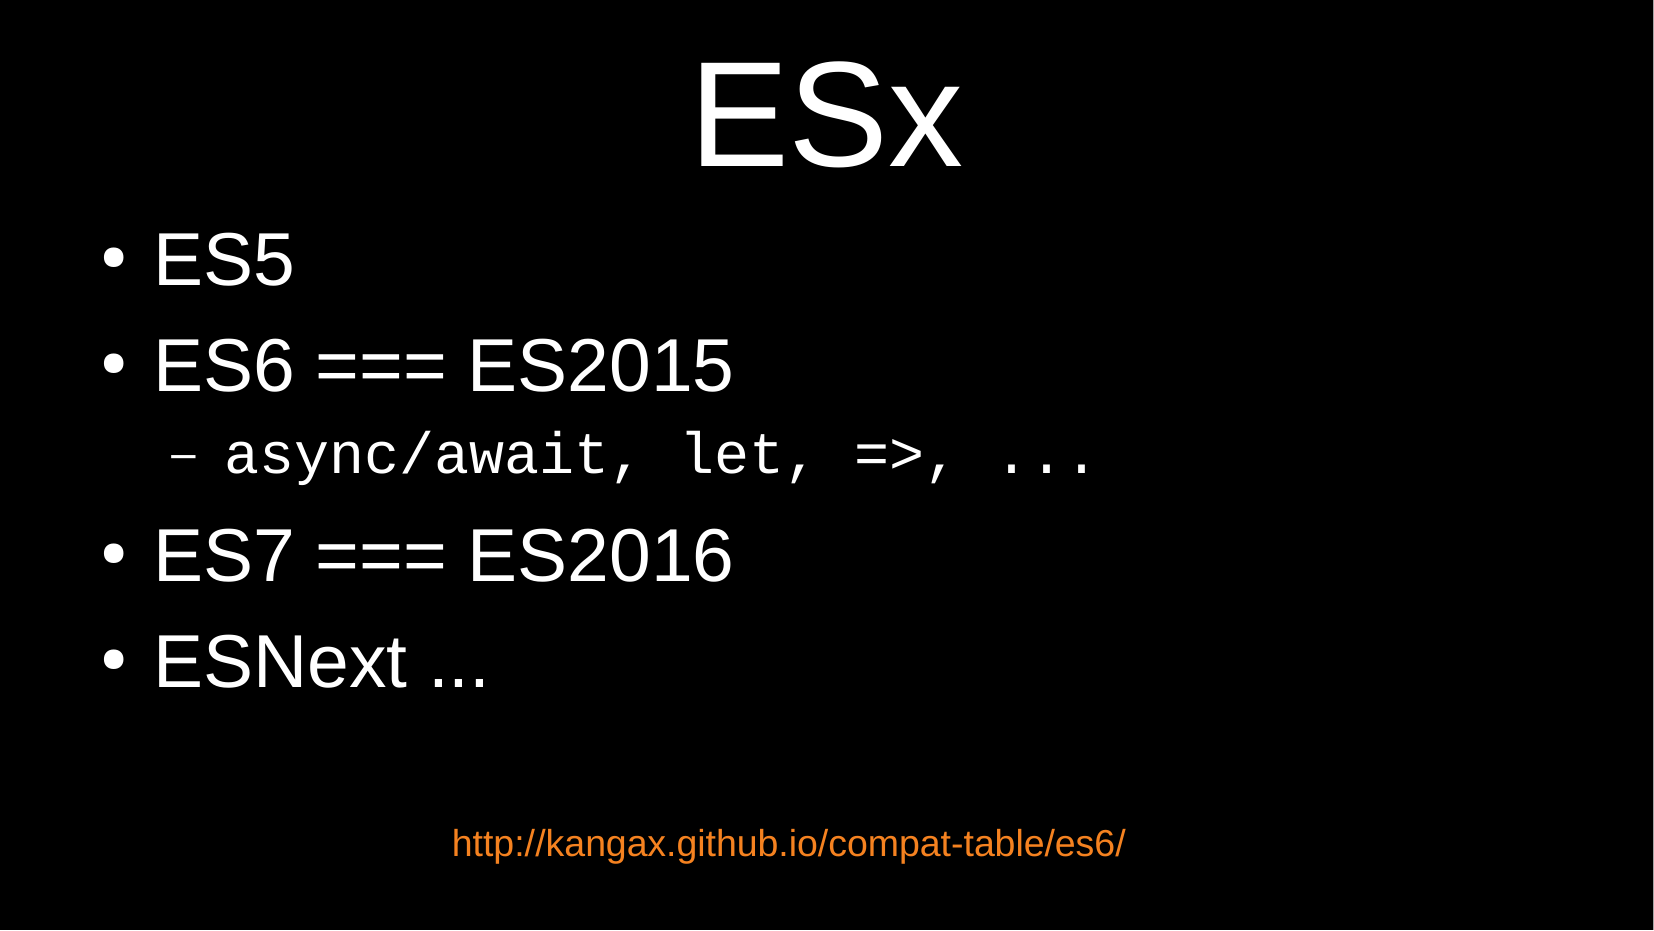

# ESx
ES5
ES6 === ES2015
async/await, let, =>, ...
ES7 === ES2016
ESNext ...
http://kangax.github.io/compat-table/es6/